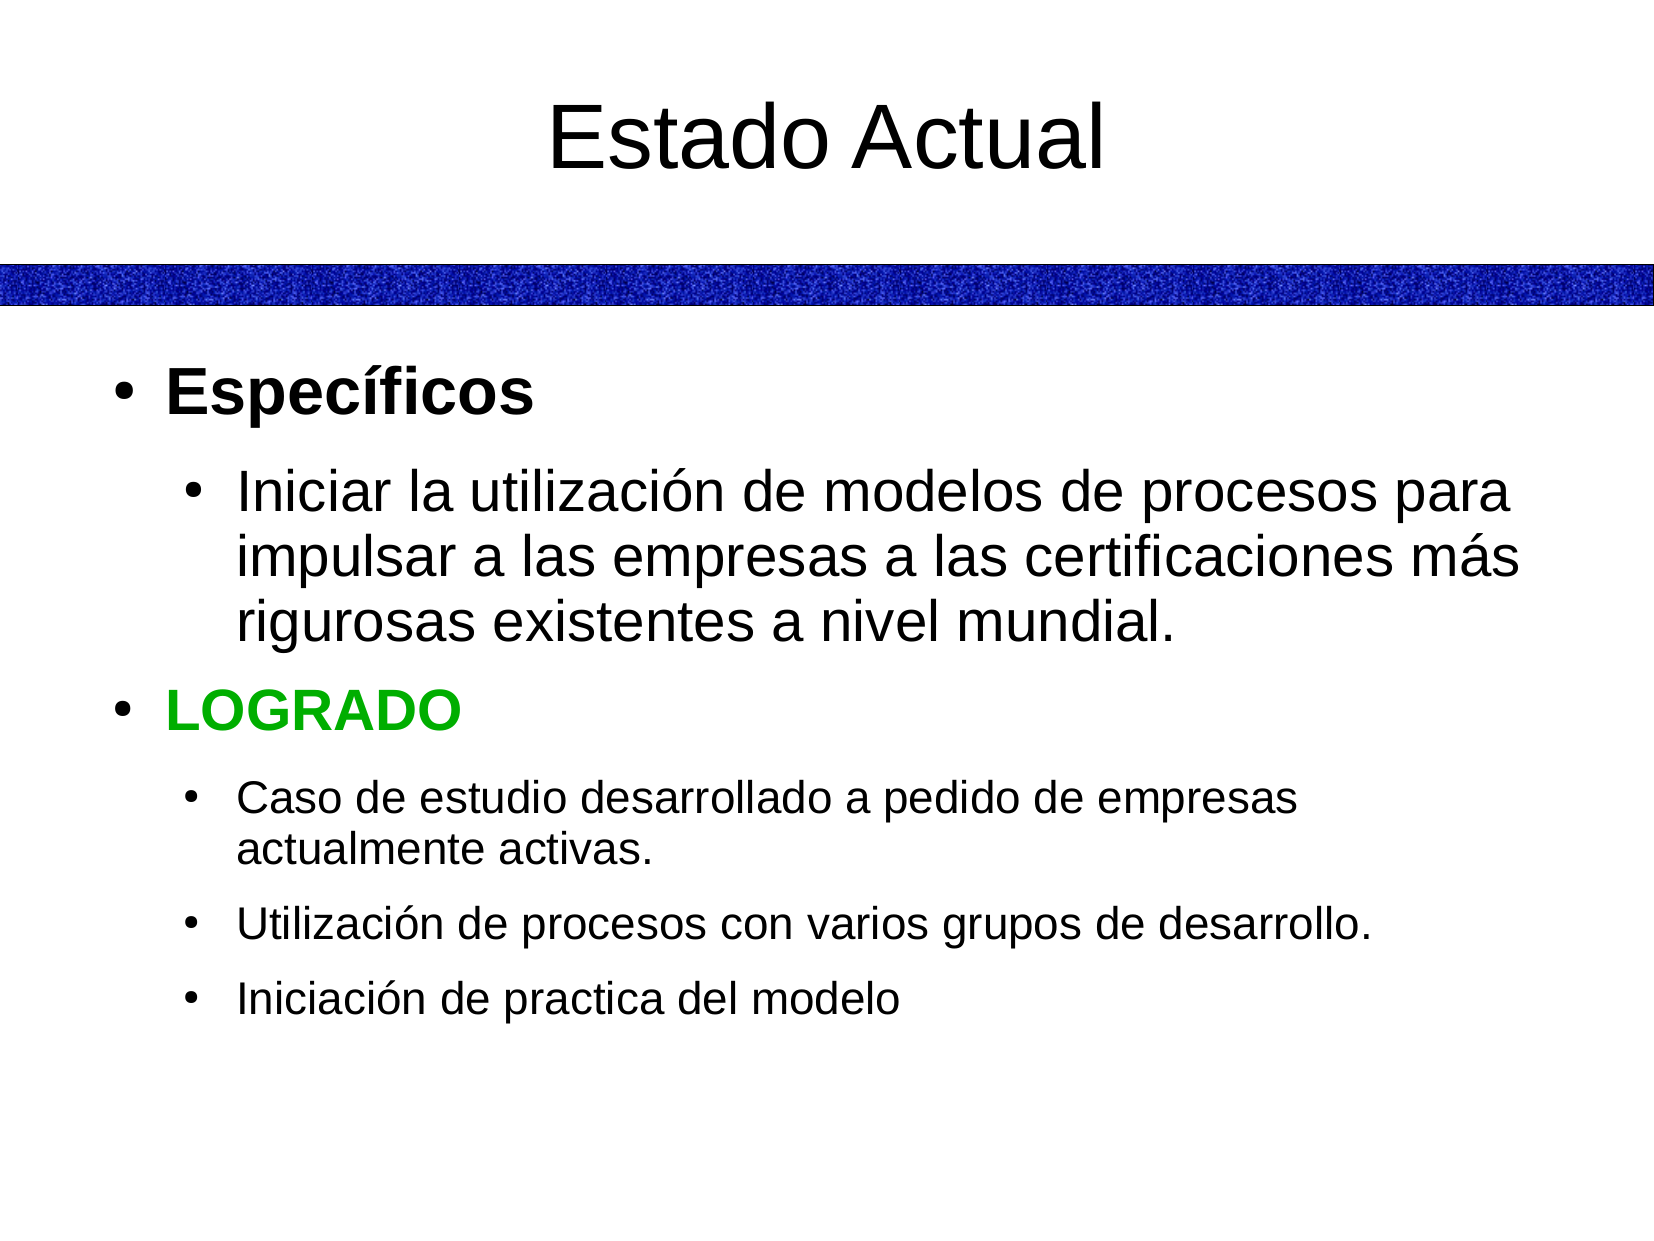

# Estado Actual
Específicos
Iniciar la utilización de modelos de procesos para impulsar a las empresas a las certificaciones más rigurosas existentes a nivel mundial.
LOGRADO
Caso de estudio desarrollado a pedido de empresas actualmente activas.
Utilización de procesos con varios grupos de desarrollo.
Iniciación de practica del modelo